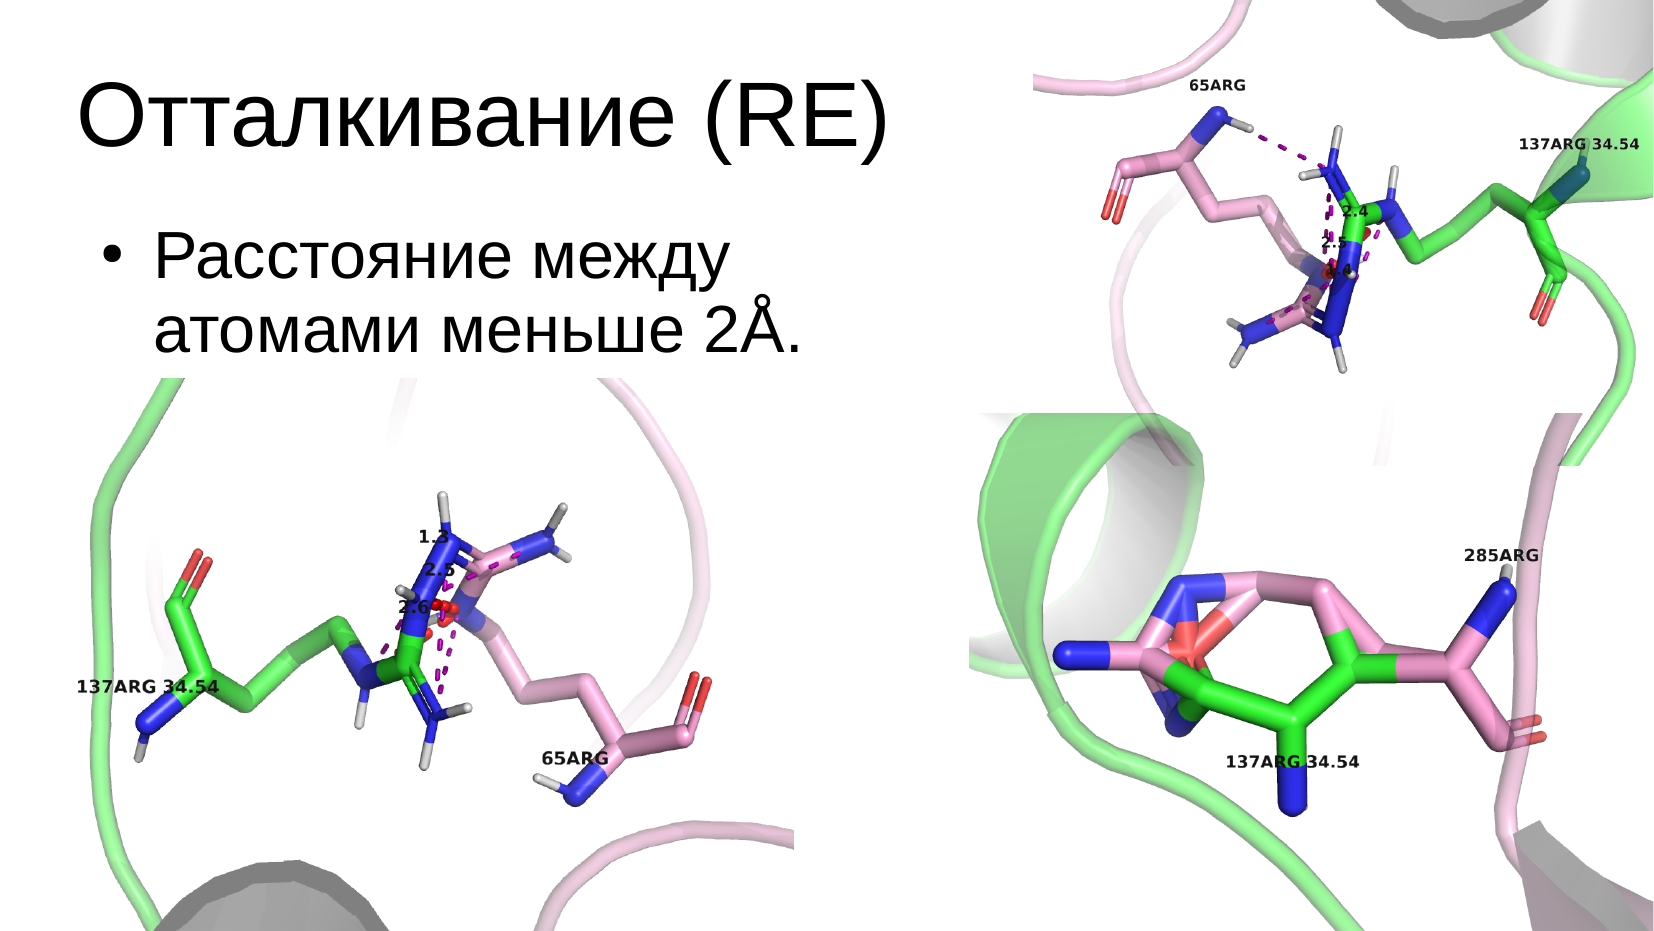

# Отталкивание (RE)
Расстояние между атомами меньше 2Å.